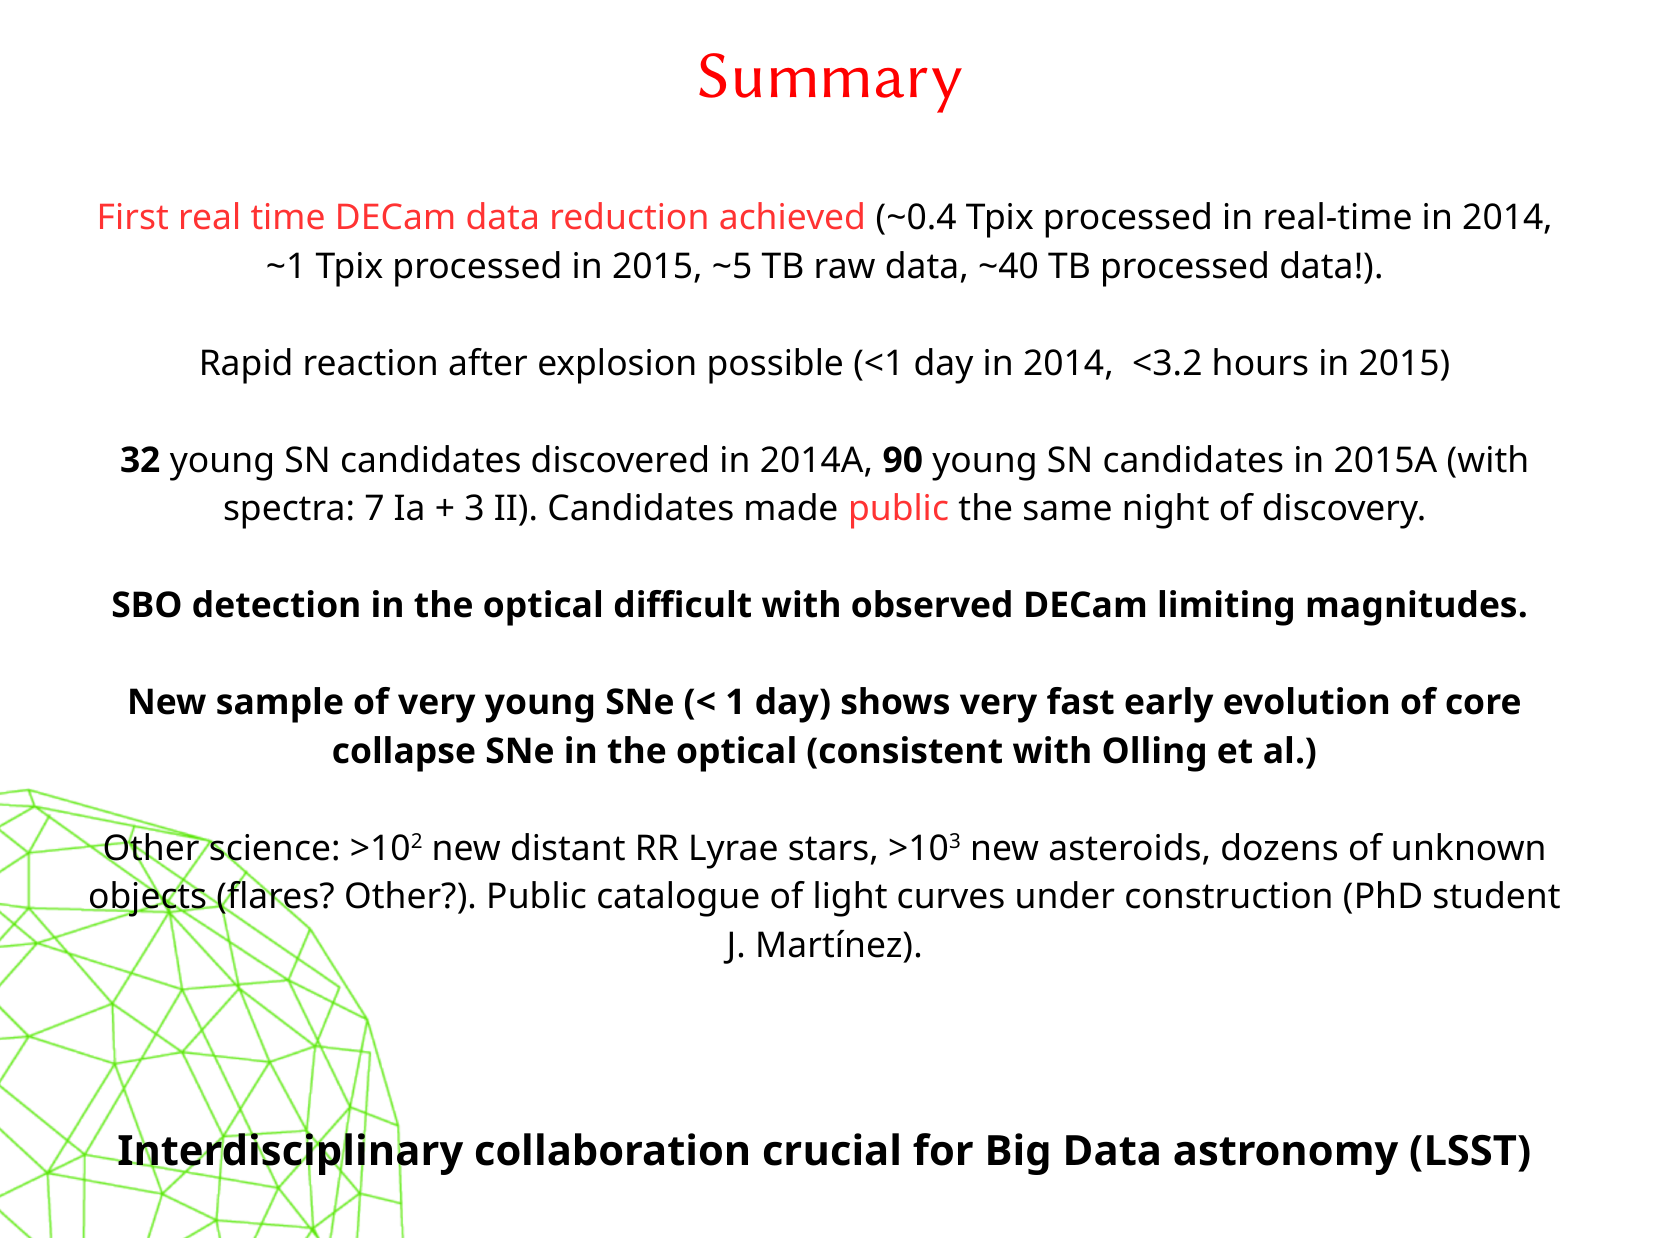

Summary
First real time DECam data reduction achieved (~0.4 Tpix processed in real-time in 2014, ~1 Tpix processed in 2015, ~5 TB raw data, ~40 TB processed data!).
Rapid reaction after explosion possible (<1 day in 2014, <3.2 hours in 2015)
32 young SN candidates discovered in 2014A, 90 young SN candidates in 2015A (with spectra: 7 Ia + 3 II). Candidates made public the same night of discovery.
SBO detection in the optical difficult with observed DECam limiting magnitudes.
New sample of very young SNe (< 1 day) shows very fast early evolution of core collapse SNe in the optical (consistent with Olling et al.)
Other science: >102 new distant RR Lyrae stars, >103 new asteroids, dozens of unknown objects (flares? Other?). Public catalogue of light curves under construction (PhD student J. Martínez).
Interdisciplinary collaboration crucial for Big Data astronomy (LSST)